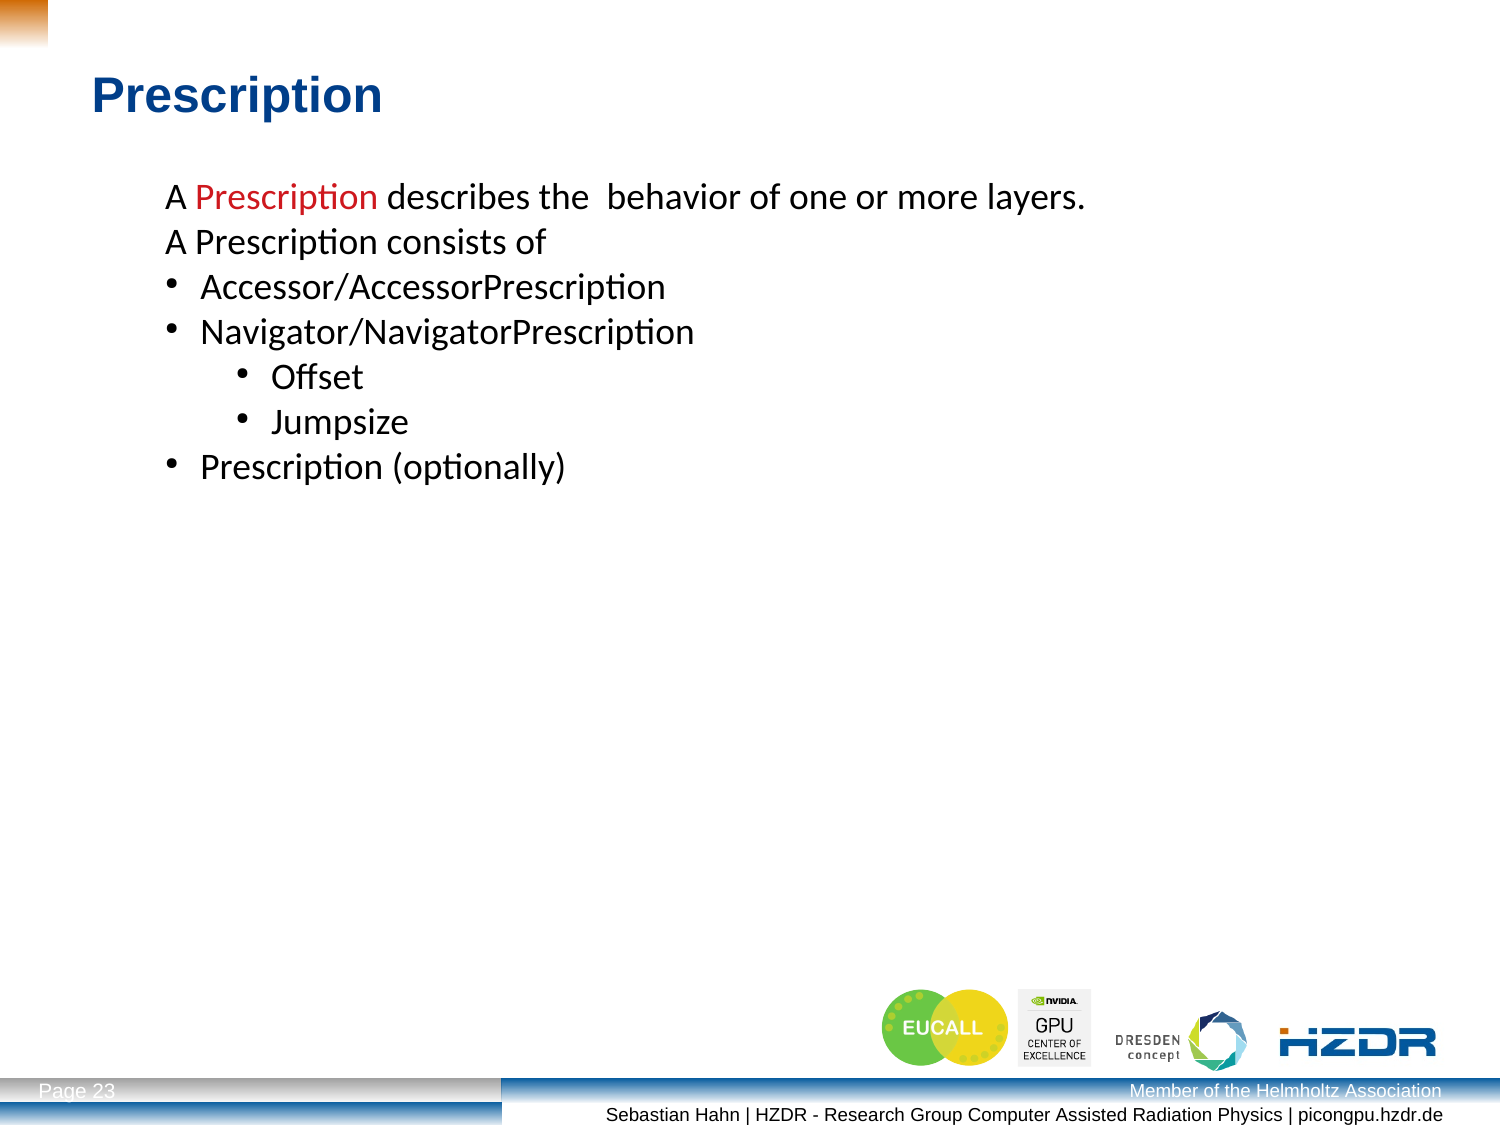

# Prescription
A Prescription describes the behavior of one or more layers.
A Prescription consists of
Accessor/AccessorPrescription
Navigator/NavigatorPrescription
Offset
Jumpsize
Prescription (optionally)